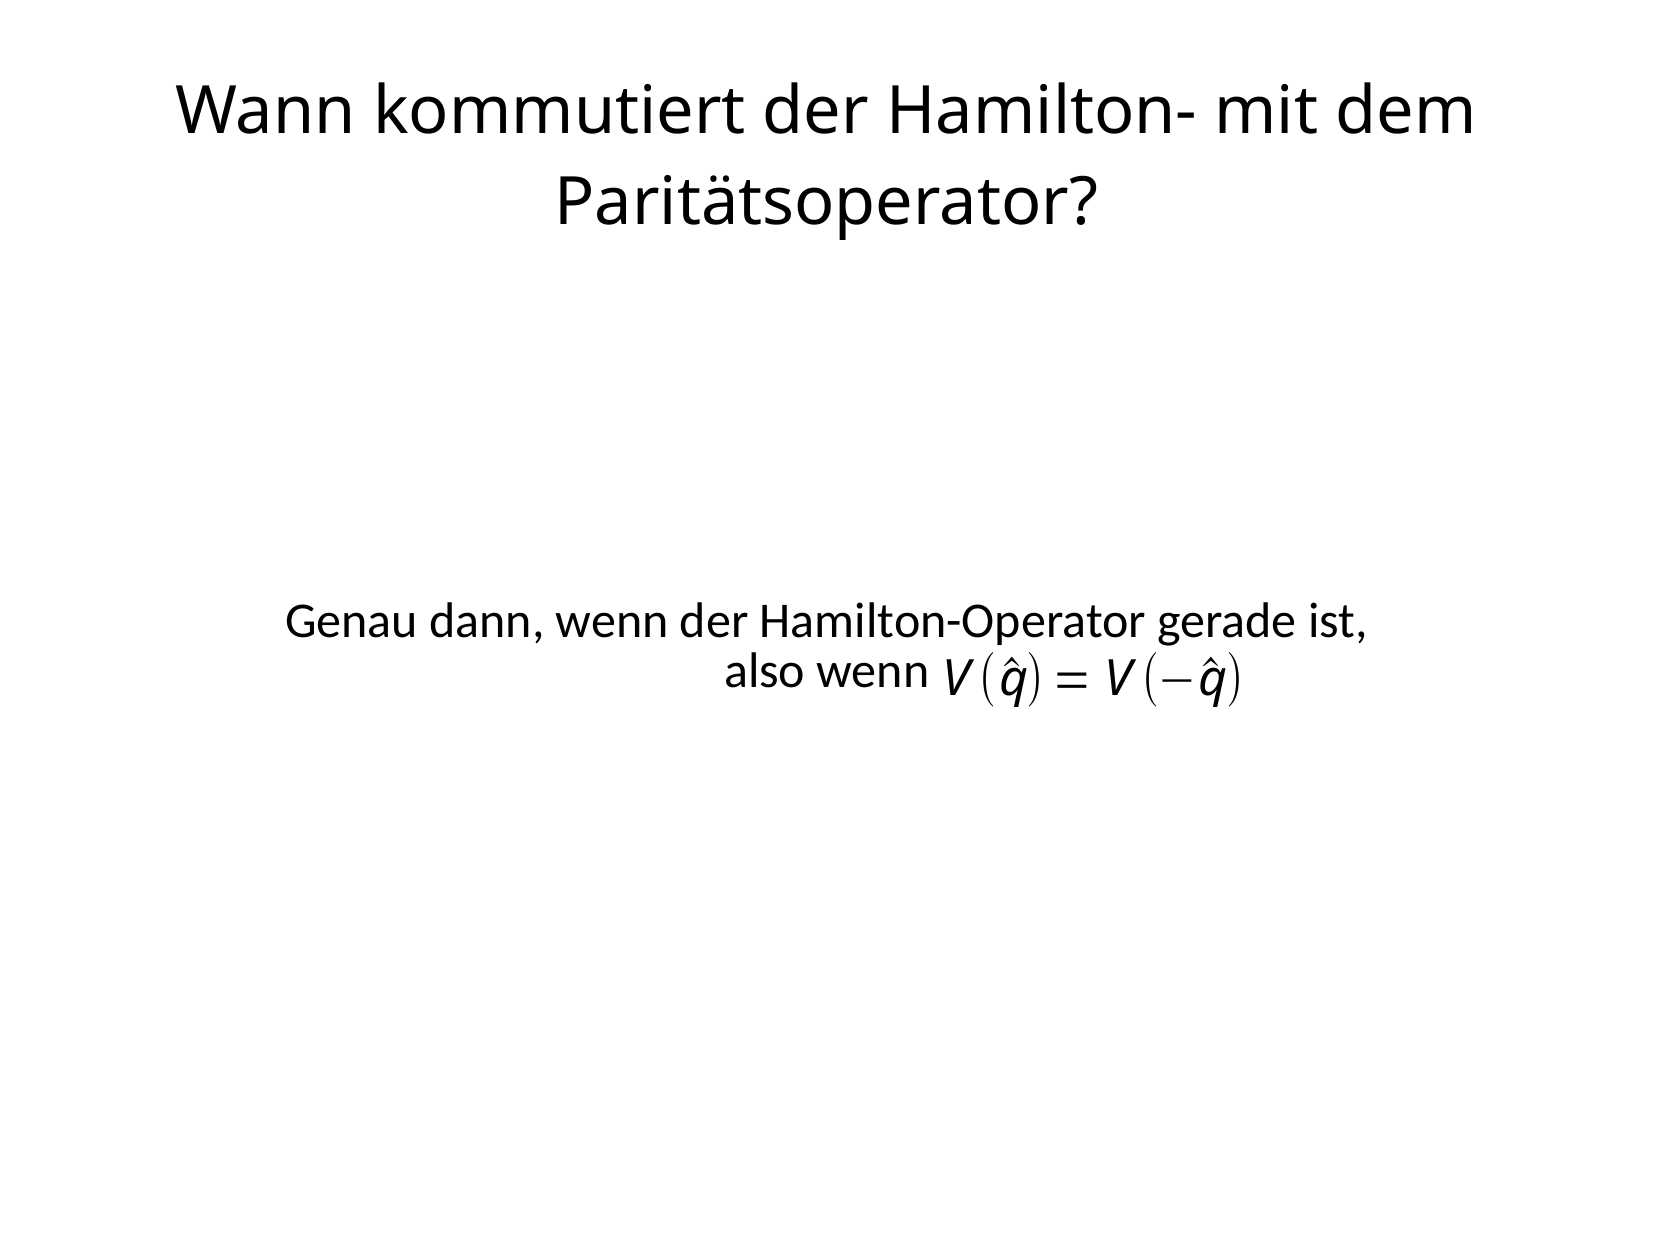

# Wann kommutiert der Hamilton- mit dem Paritätsoperator?
Genau dann, wenn der Hamilton-Operator gerade ist,
also wenn